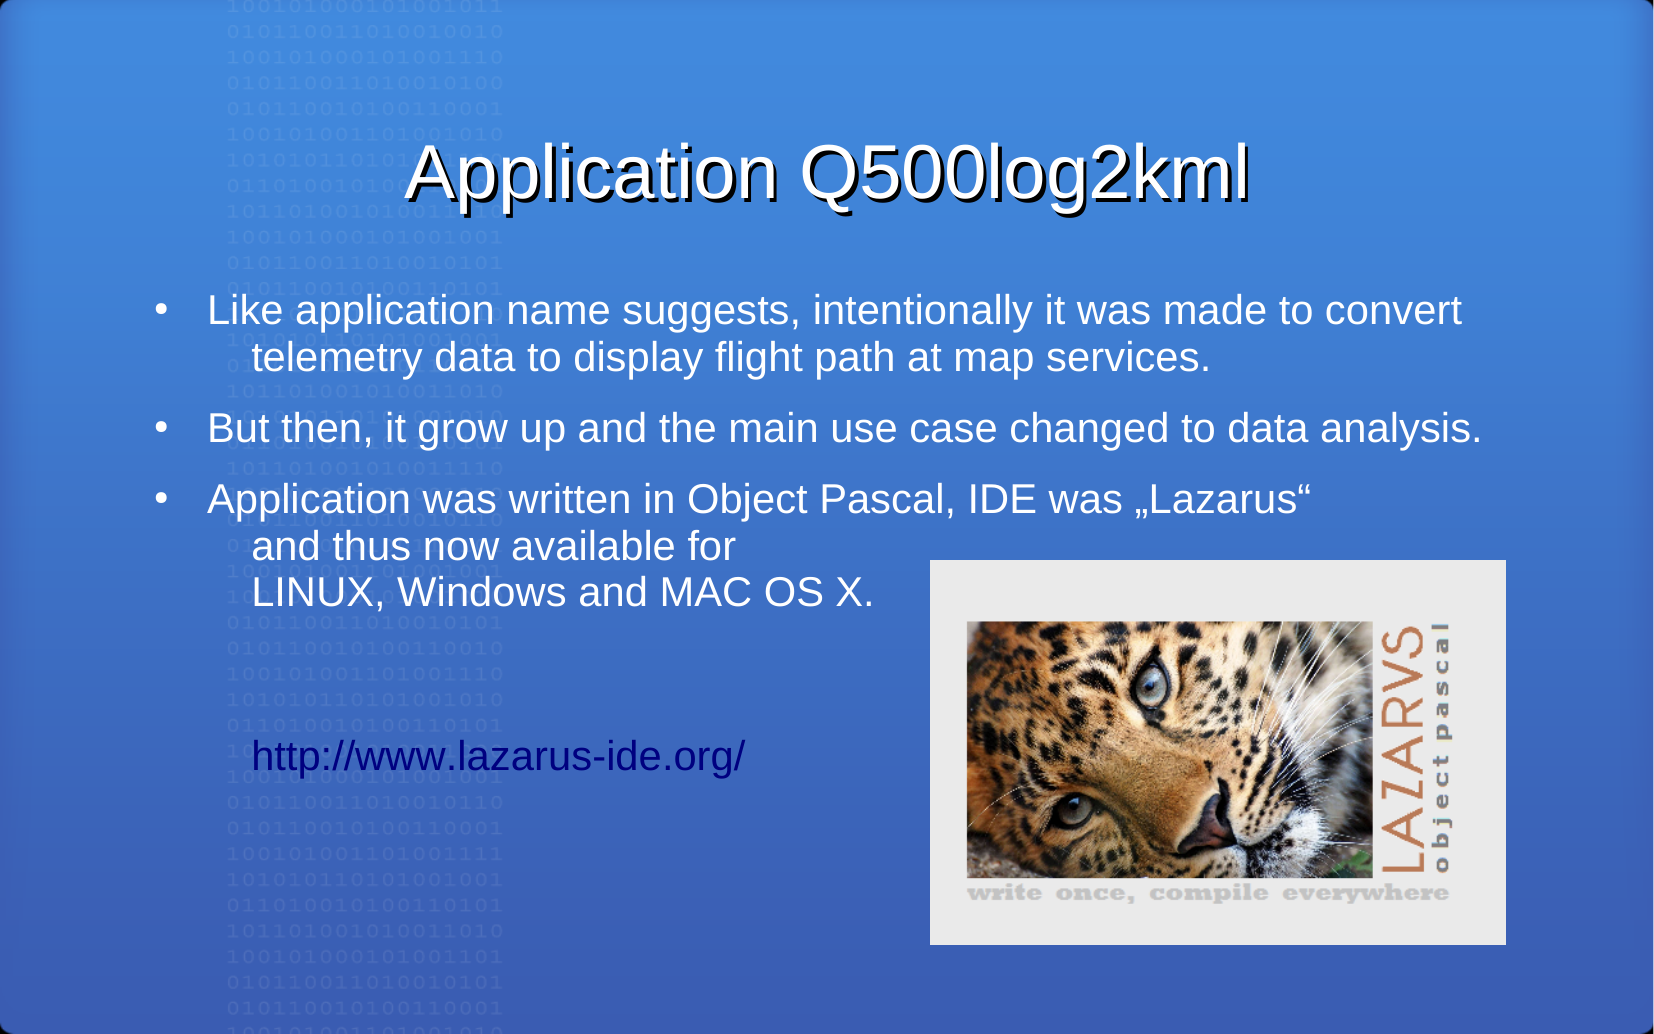

# Application Q500log2kml
Like application name suggests, intentionally it was made to convert telemetry data to display flight path at map services.
But then, it grow up and the main use case changed to data analysis.
Application was written in Object Pascal, IDE was „Lazarus“
and thus now available for
LINUX, Windows and MAC OS X.
http://www.lazarus-ide.org/